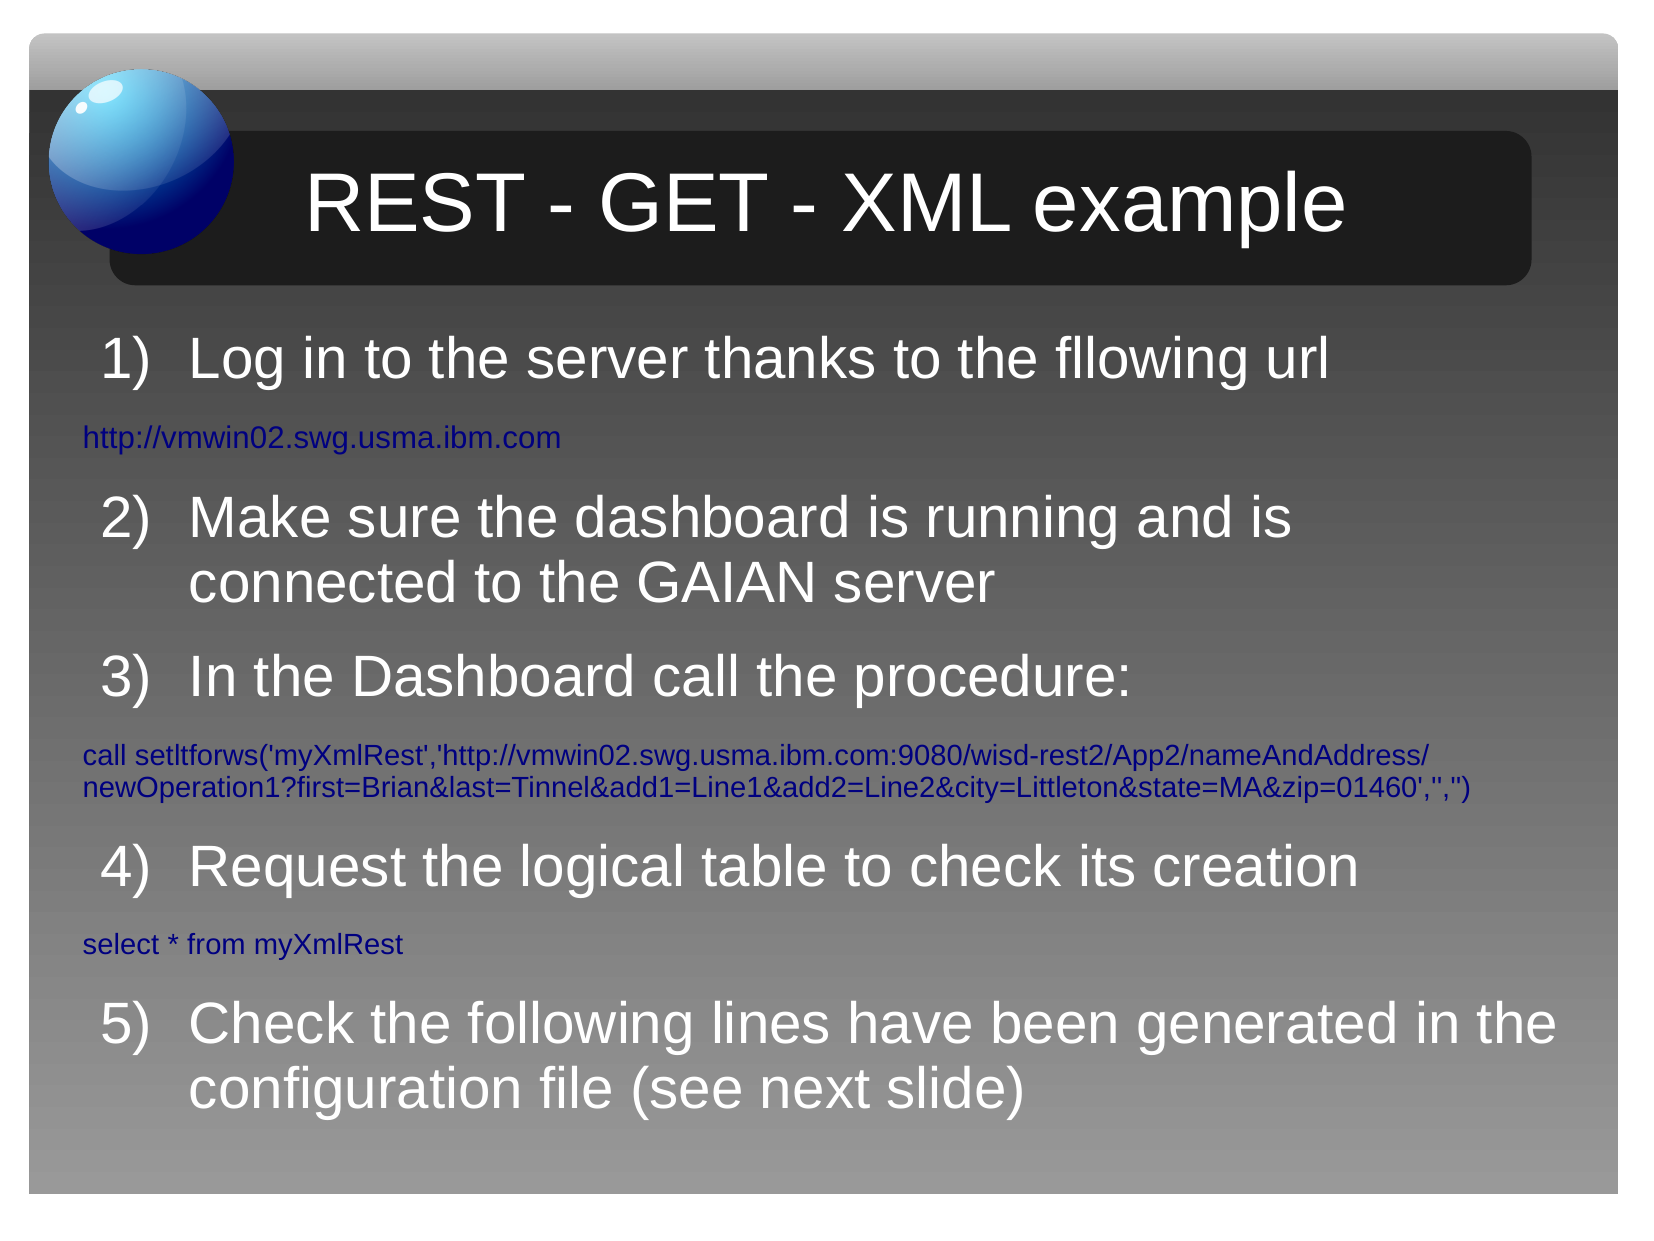

# REST - GET - XML example
Log in to the server thanks to the fllowing url
http://vmwin02.swg.usma.ibm.com
Make sure the dashboard is running and is connected to the GAIAN server
In the Dashboard call the procedure:
call setltforws('myXmlRest','http://vmwin02.swg.usma.ibm.com:9080/wisd-rest2/App2/nameAndAddress/newOperation1?first=Brian&last=Tinnel&add1=Line1&add2=Line2&city=Littleton&state=MA&zip=01460','','')
Request the logical table to check its creation
select * from myXmlRest
Check the following lines have been generated in the configuration file (see next slide)